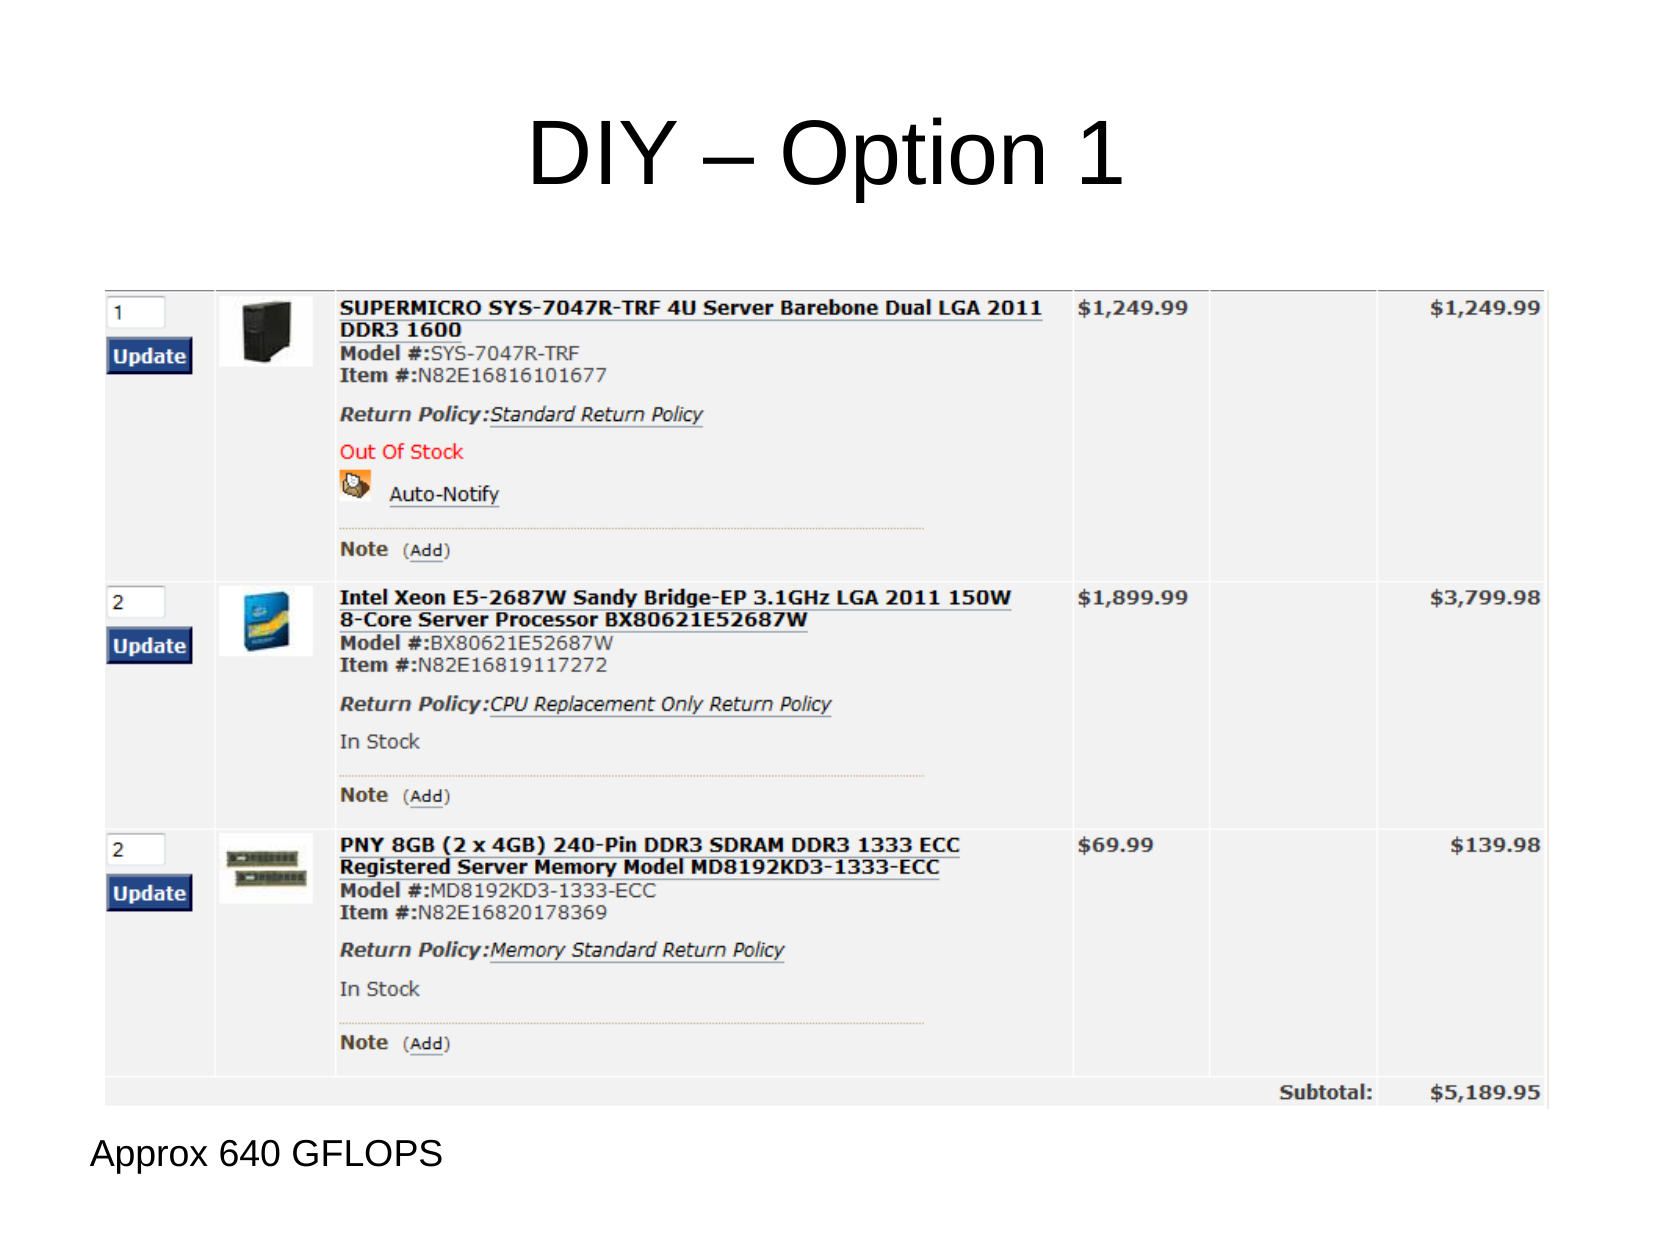

# DIY – Option 1
Approx 640 GFLOPS